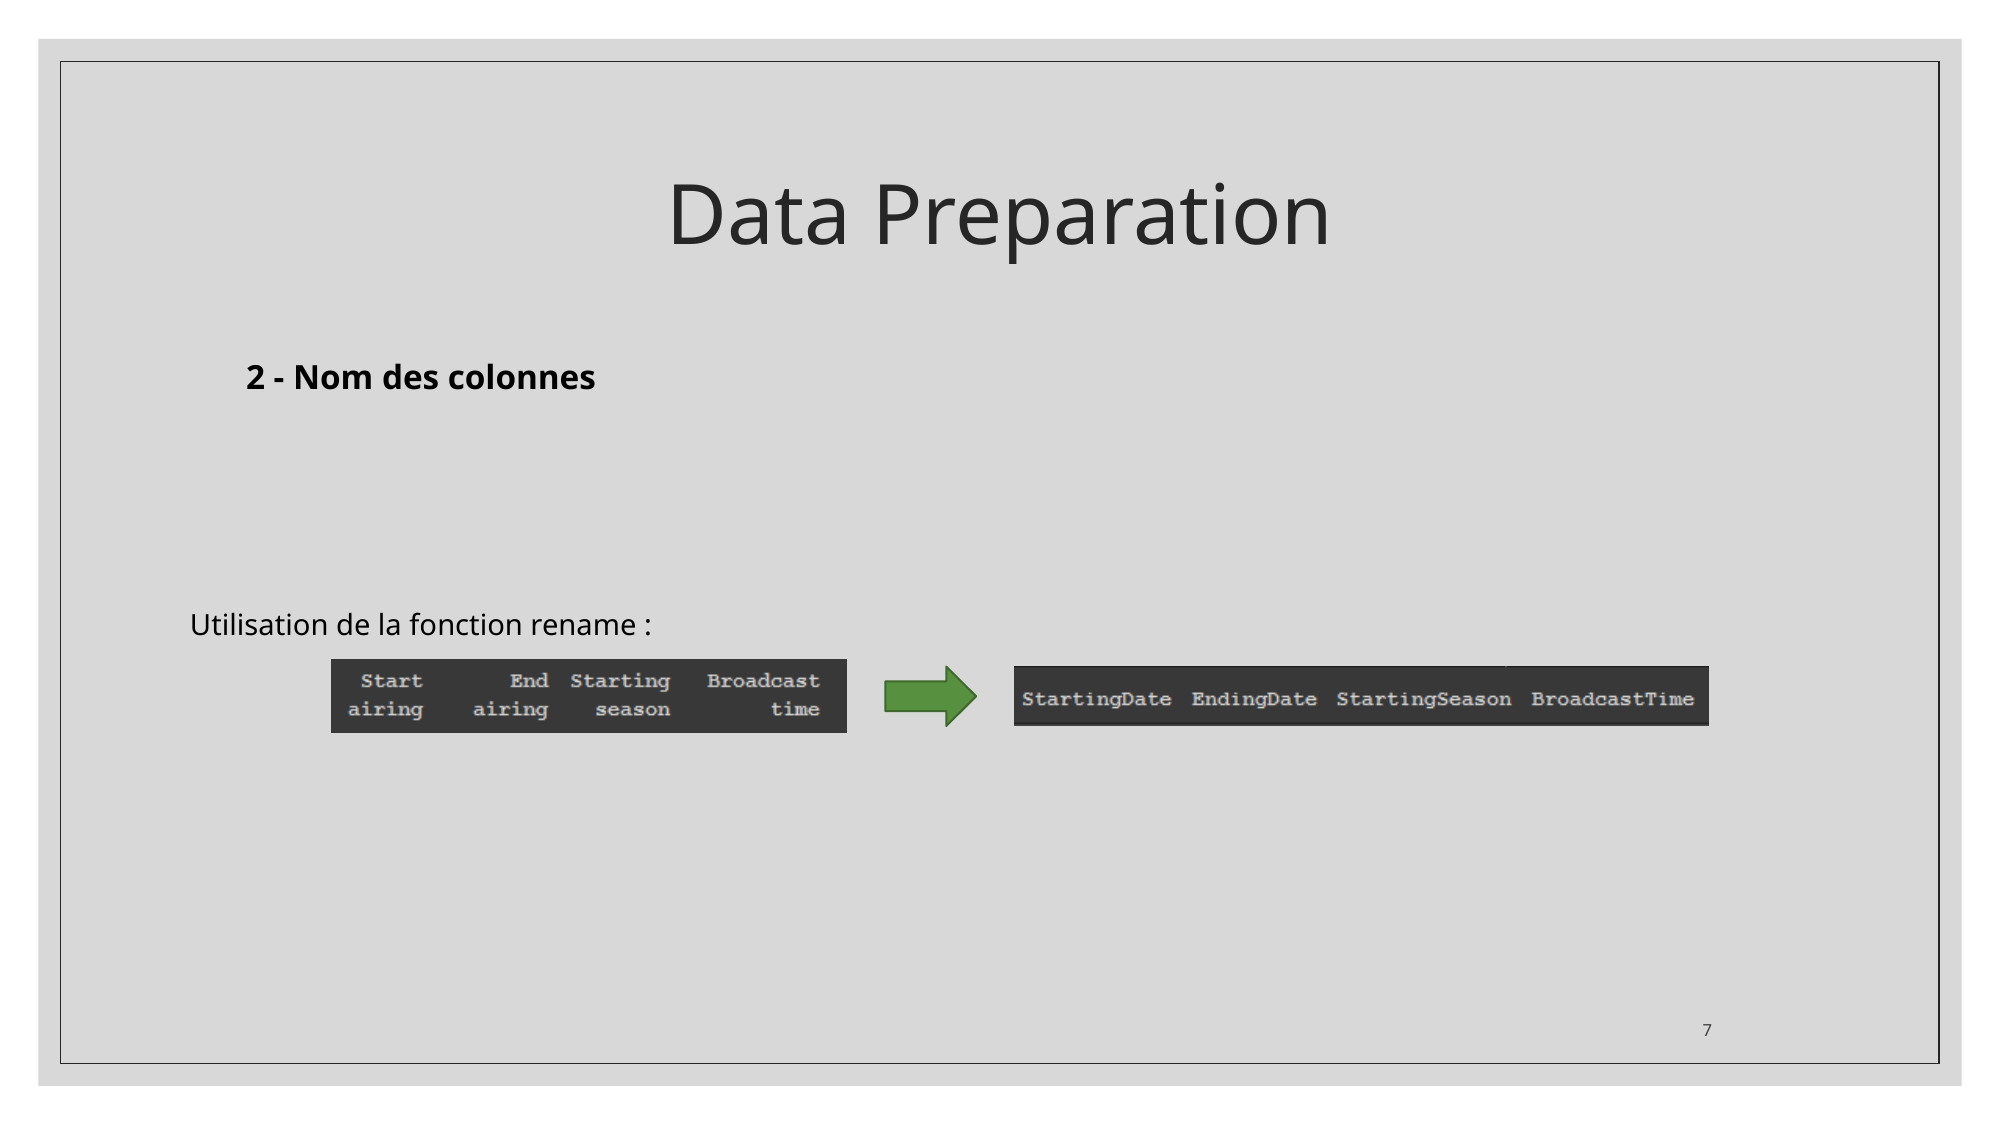

# Data Preparation
2 - Nom des colonnes
Utilisation de la fonction rename :